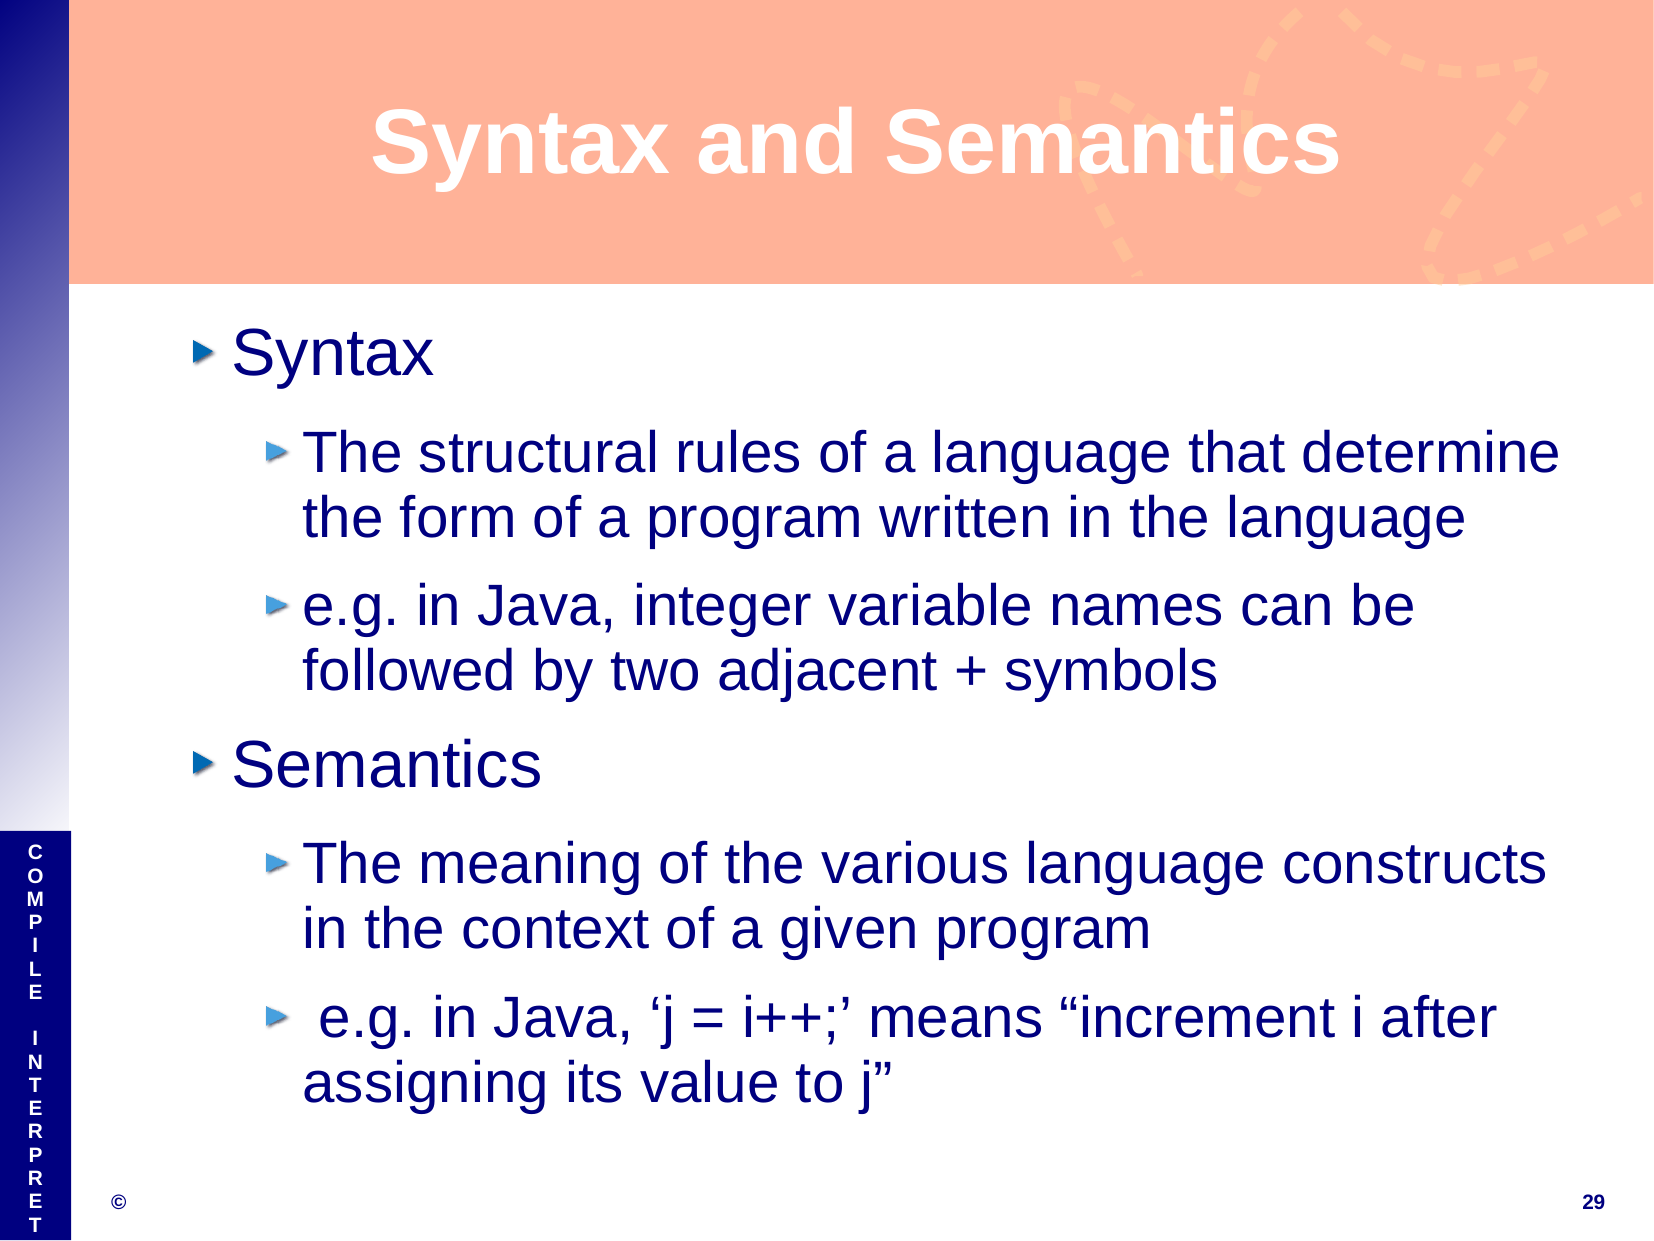

# Syntax and Semantics
Syntax
The structural rules of a language that determine the form of a program written in the language
e.g. in Java, integer variable names can be followed by two adjacent + symbols
Semantics
The meaning of the various language constructs in the context of a given program
 e.g. in Java, ‘j = i++;’ means “increment i after assigning its value to j”
C
O
M
P
I
L
E
I
N
T
E
R
P
R
E
T